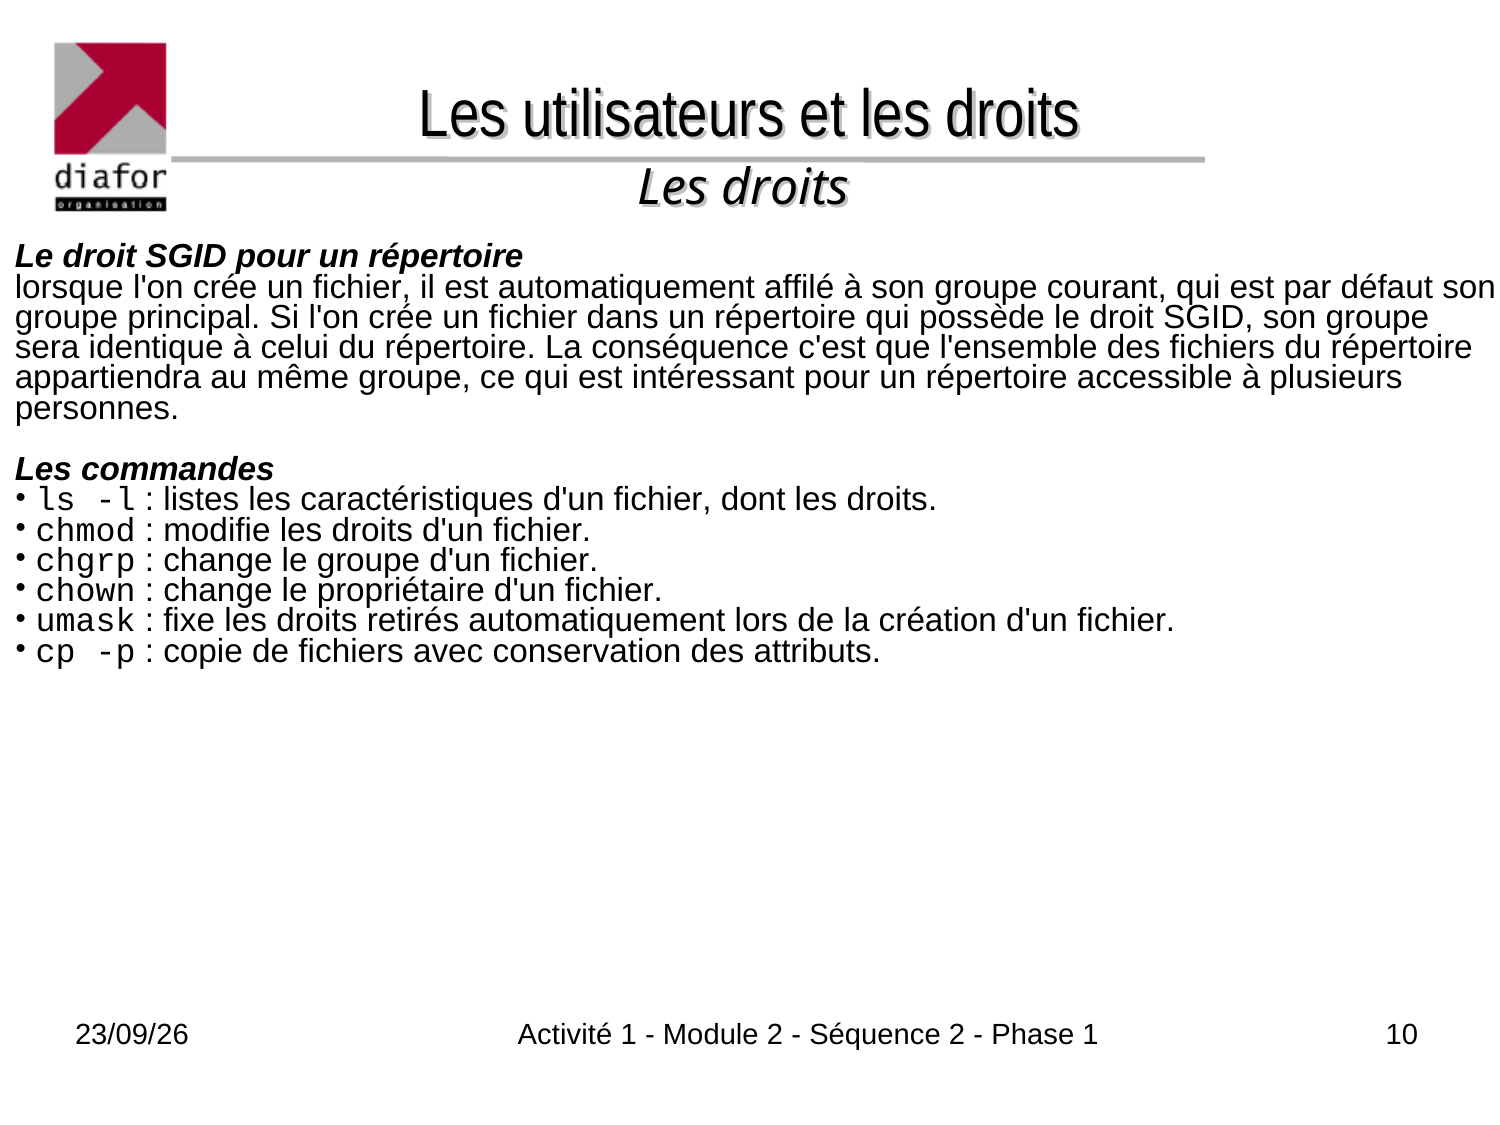

# Les utilisateurs et les droits Les droits
Le droit SGID pour un répertoire
lorsque l'on crée un fichier, il est automatiquement affilé à son groupe courant, qui est par défaut son
groupe principal. Si l'on crée un fichier dans un répertoire qui possède le droit SGID, son groupe
sera identique à celui du répertoire. La conséquence c'est que l'ensemble des fichiers du répertoire
appartiendra au même groupe, ce qui est intéressant pour un répertoire accessible à plusieurs
personnes.
Les commandes
 ls -l : listes les caractéristiques d'un fichier, dont les droits.
 chmod : modifie les droits d'un fichier.
 chgrp : change le groupe d'un fichier.
 chown : change le propriétaire d'un fichier.
 umask : fixe les droits retirés automatiquement lors de la création d'un fichier.
 cp -p : copie de fichiers avec conservation des attributs.
Activité 1 - Module 2 - Séquence 2 - Phase 1
10